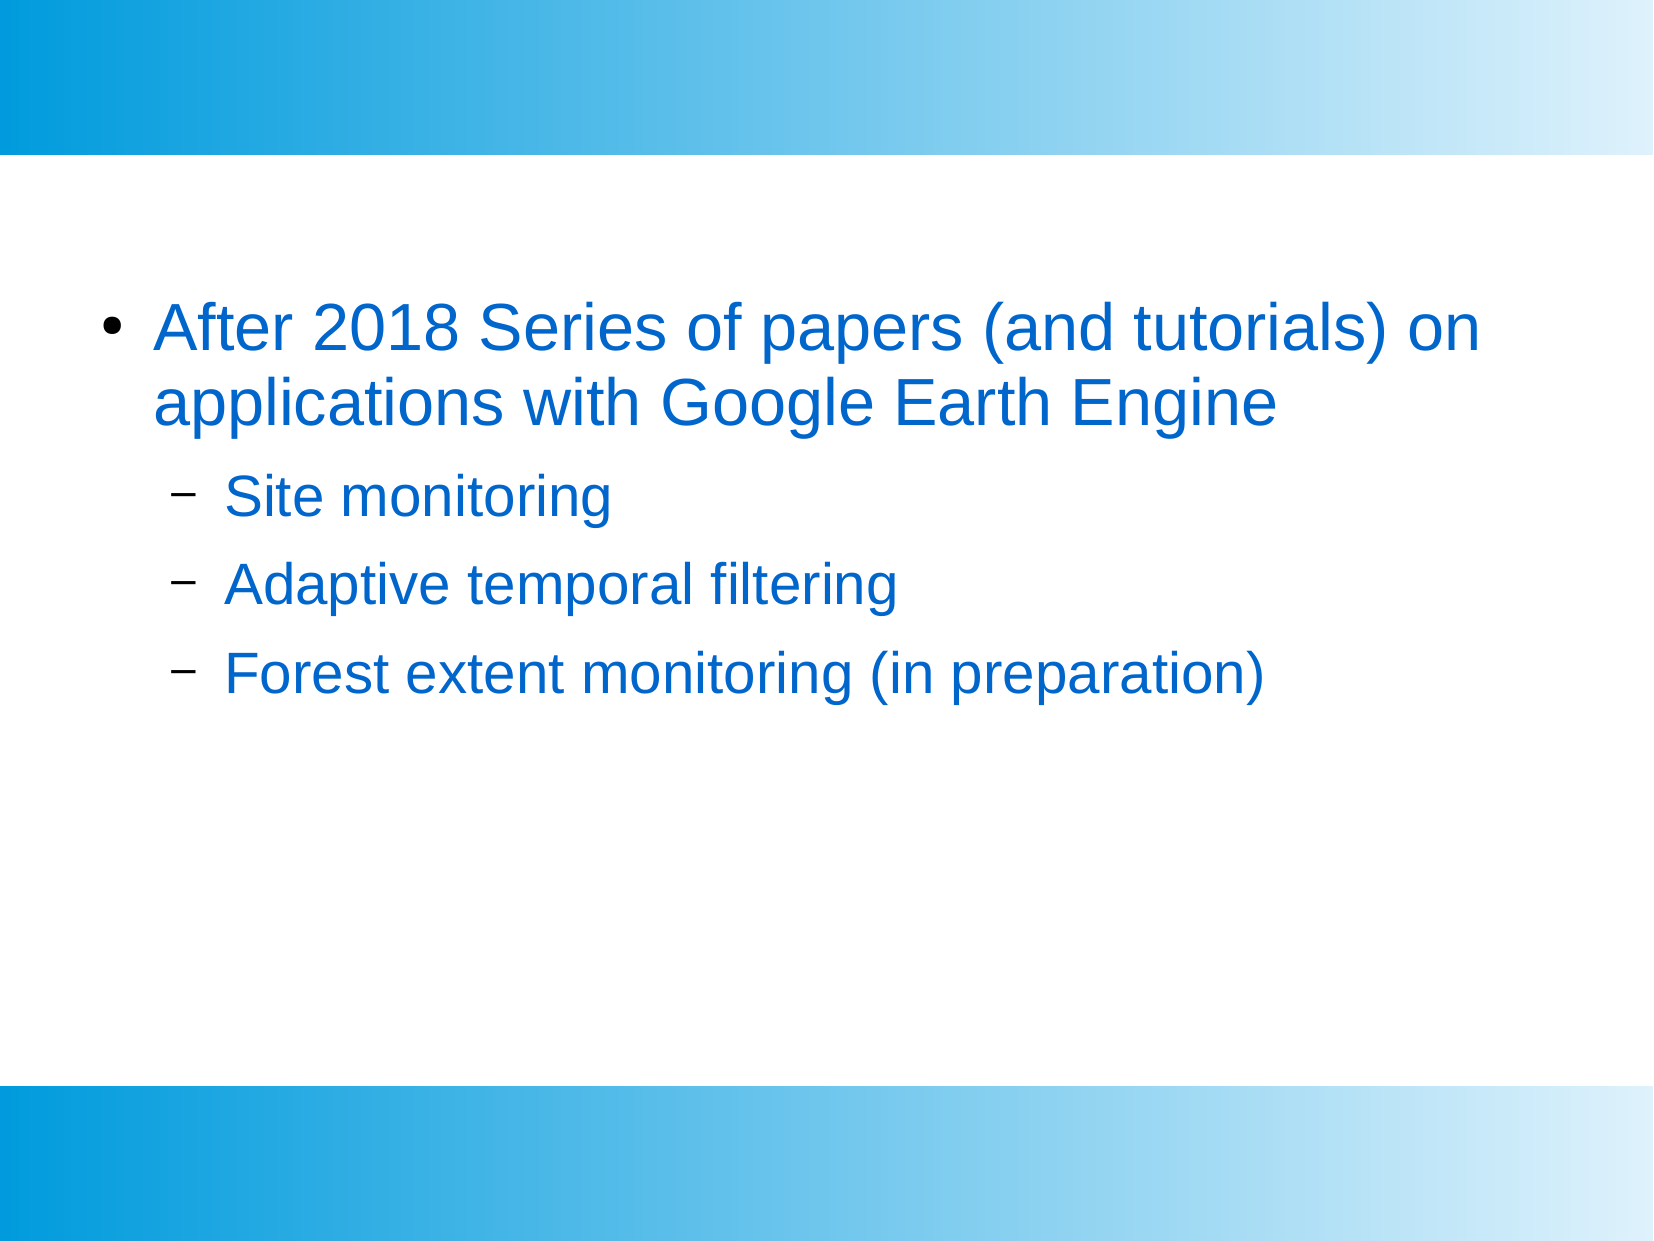

#
After 2018 Series of papers (and tutorials) on applications with Google Earth Engine
Site monitoring
Adaptive temporal filtering
Forest extent monitoring (in preparation)